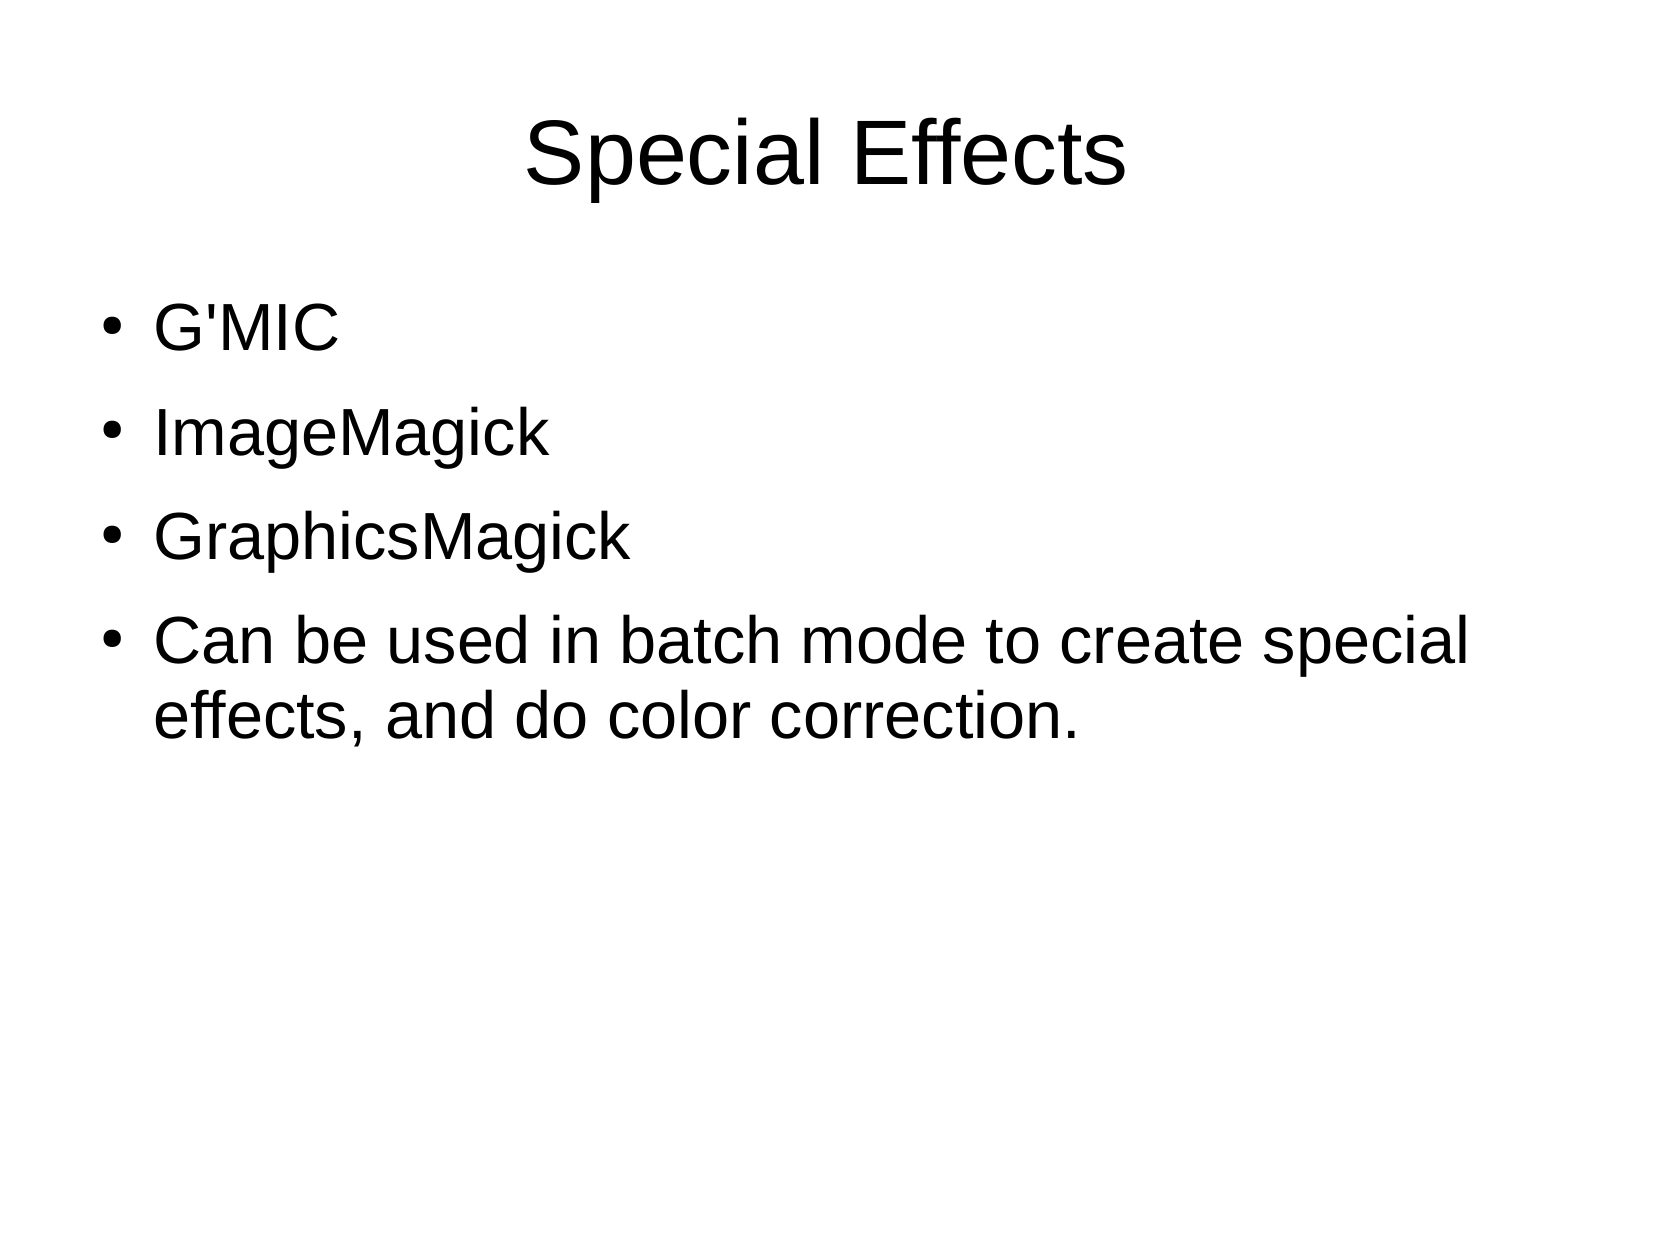

# Special Effects
G'MIC
ImageMagick
GraphicsMagick
Can be used in batch mode to create special effects, and do color correction.